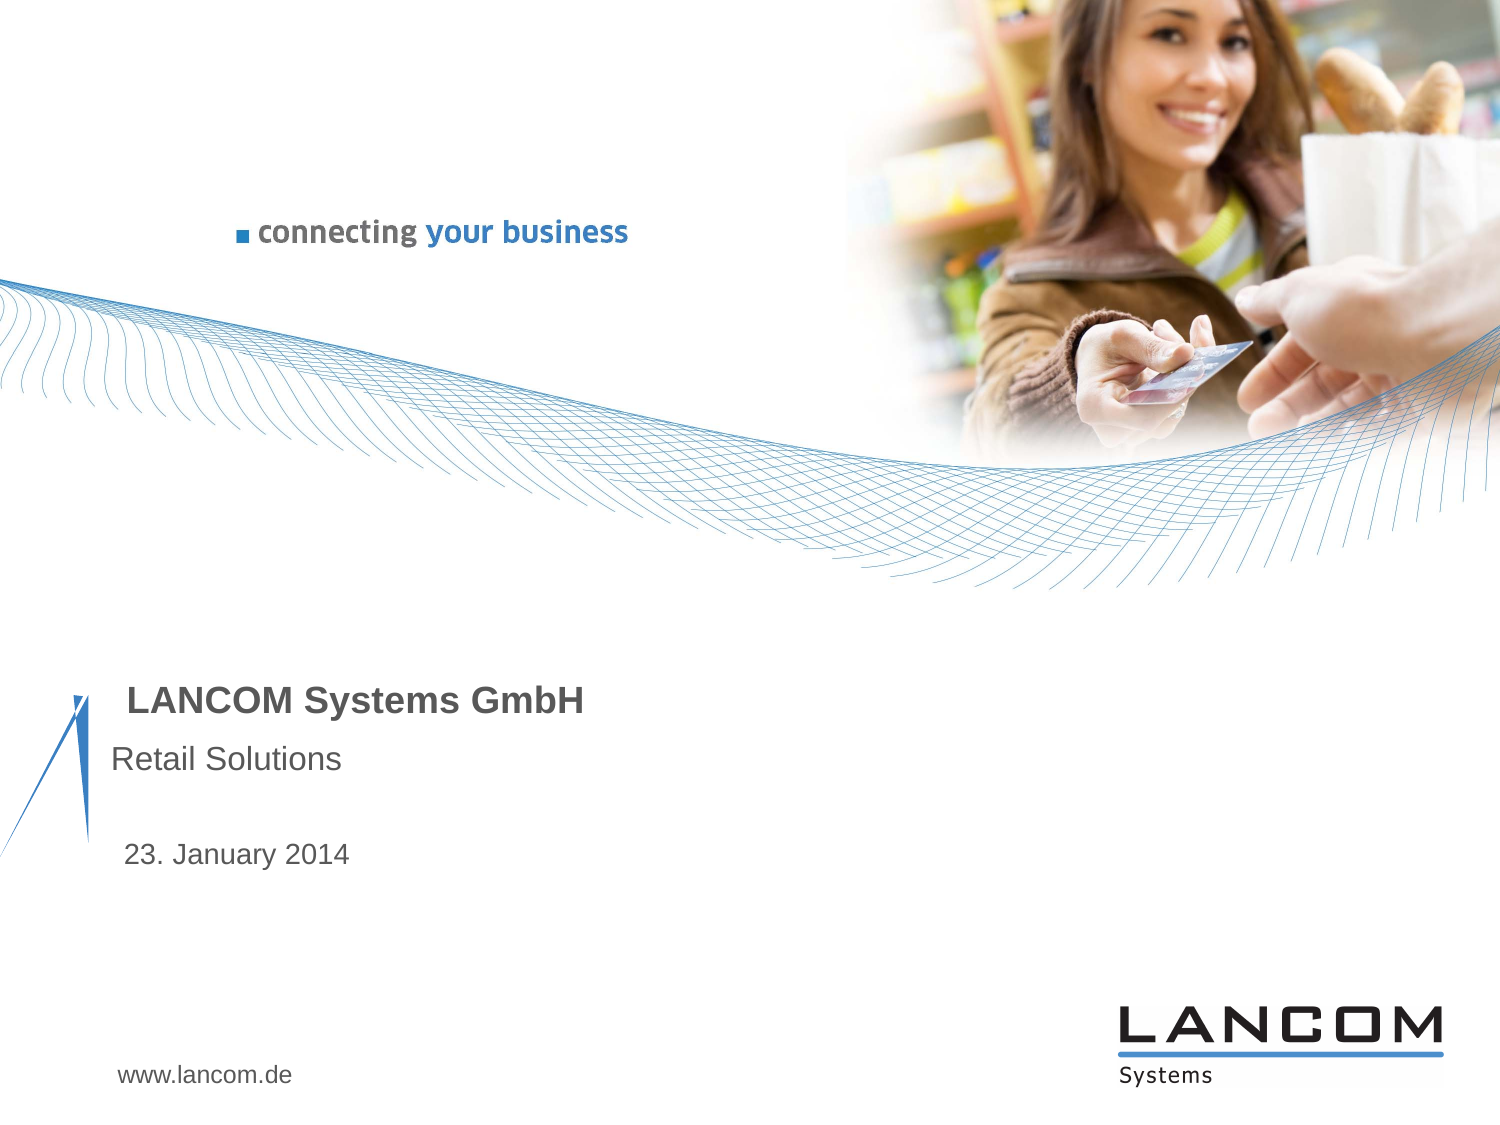

LANCOM Systems GmbH
# Retail Solutions
23. January 2014